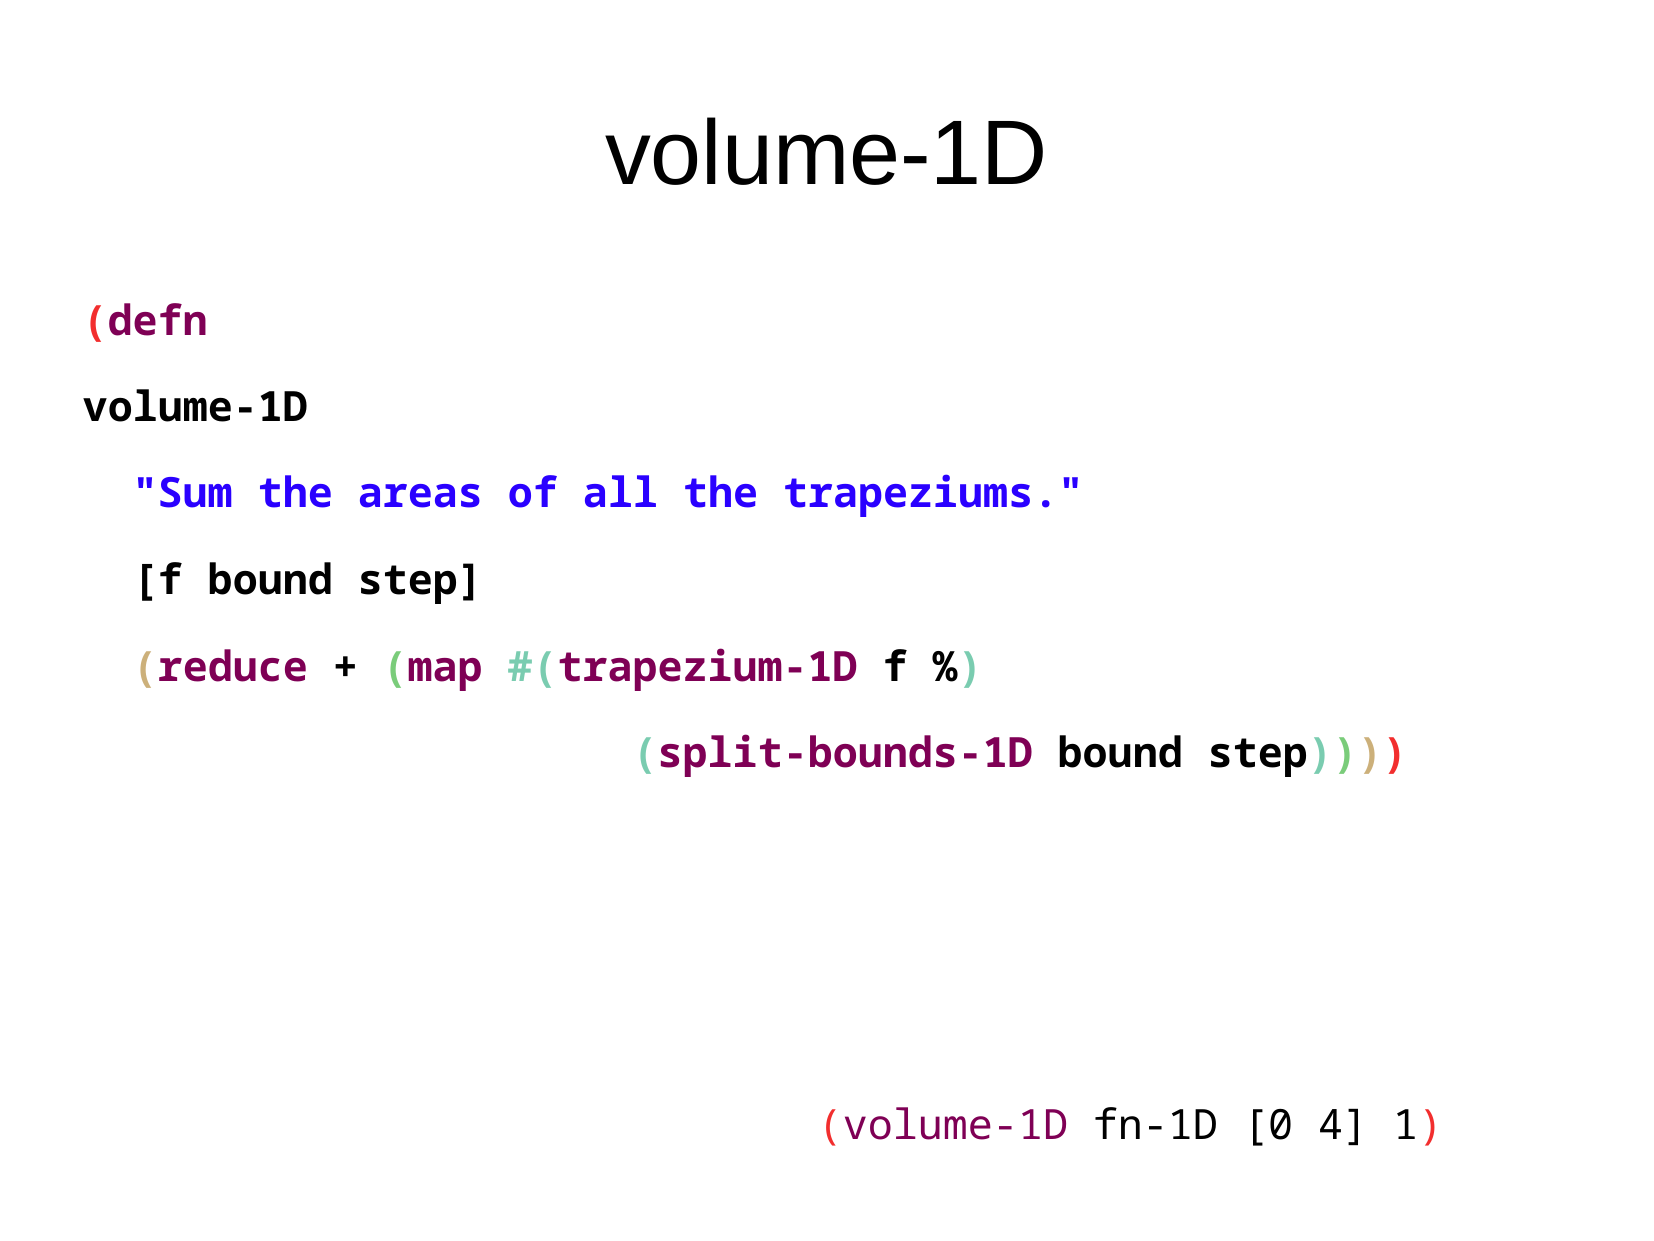

# volume-1D
(defn
volume-1D
 "Sum the areas of all the trapeziums."
 [f bound step]
 (reduce + (map #(trapezium-1D f %)
 (split-bounds-1D bound step))))
(volume-1D fn-1D [0 4] 1)